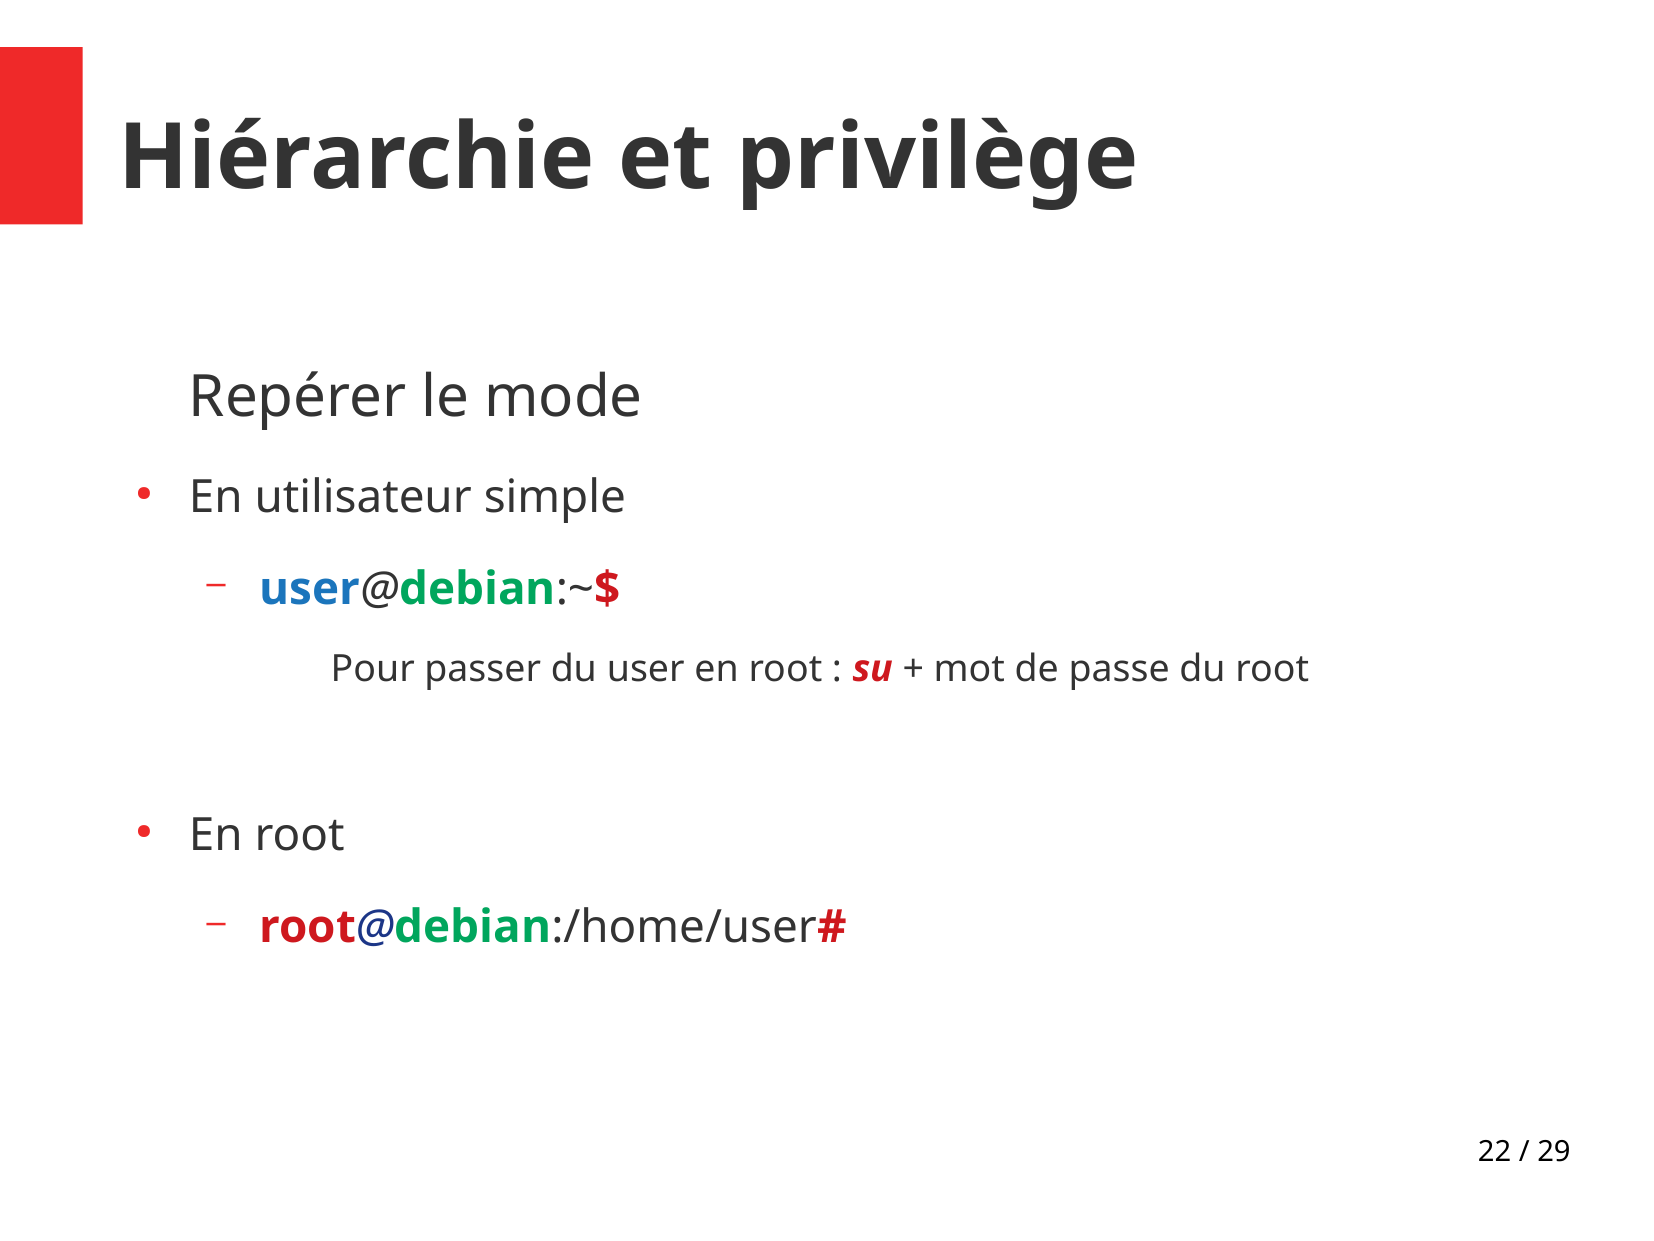

# Hiérarchie et privilège
Repérer le mode
En utilisateur simple
user@debian:~$
Pour passer du user en root : su + mot de passe du root
En root
root@debian:/home/user#
22